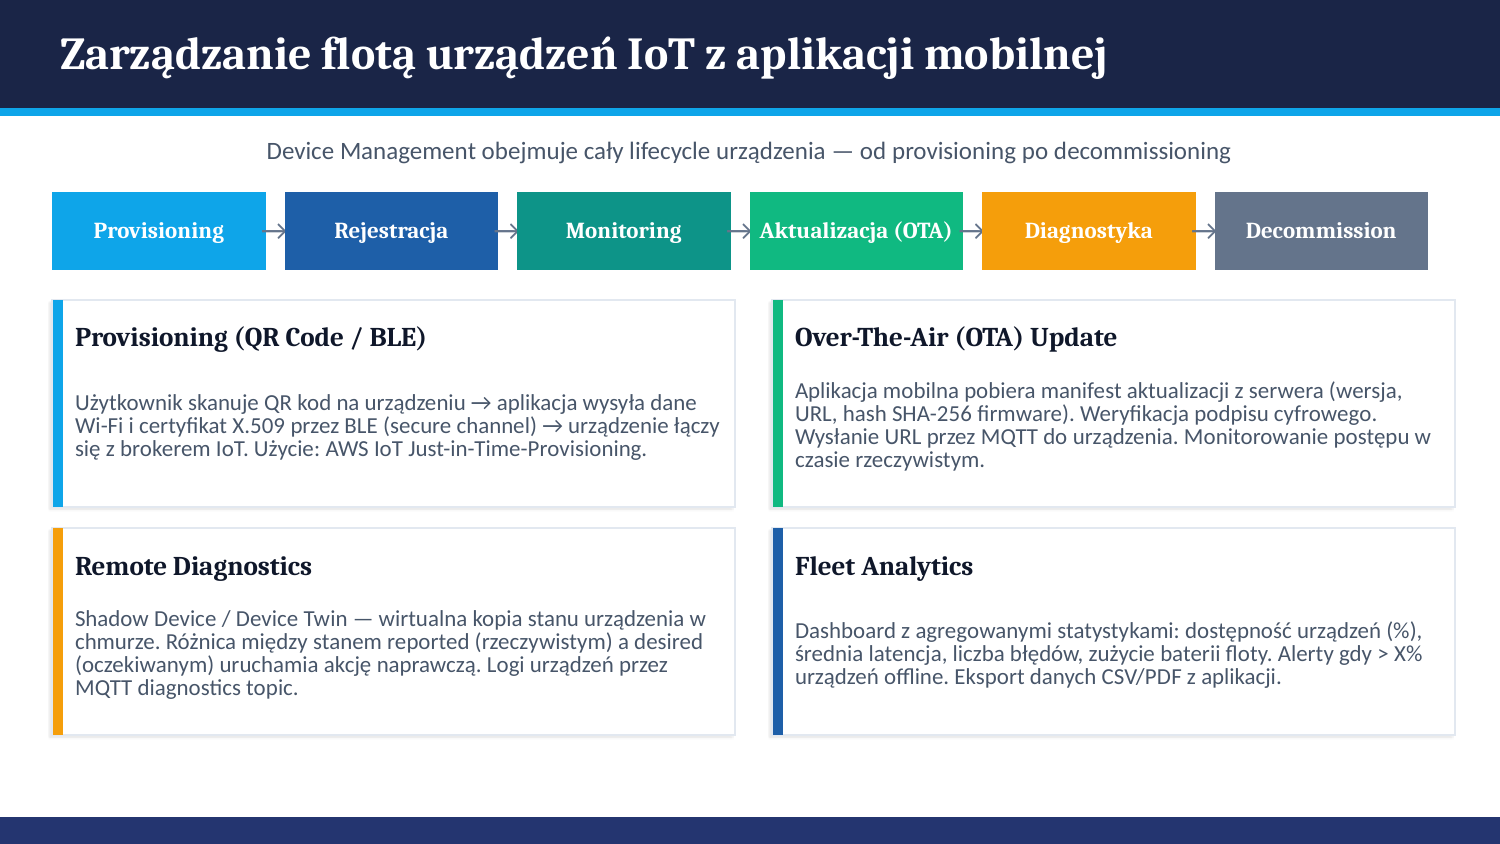

Zarządzanie flotą urządzeń IoT z aplikacji mobilnej
Device Management obejmuje cały lifecycle urządzenia — od provisioning po decommissioning
Provisioning
Rejestracja
Monitoring
Aktualizacja (OTA)
Diagnostyka
Decommission
→
→
→
→
→
Provisioning (QR Code / BLE)
Over-The-Air (OTA) Update
Użytkownik skanuje QR kod na urządzeniu → aplikacja wysyła dane Wi-Fi i certyfikat X.509 przez BLE (secure channel) → urządzenie łączy się z brokerem IoT. Użycie: AWS IoT Just-in-Time-Provisioning.
Aplikacja mobilna pobiera manifest aktualizacji z serwera (wersja, URL, hash SHA-256 firmware). Weryfikacja podpisu cyfrowego. Wysłanie URL przez MQTT do urządzenia. Monitorowanie postępu w czasie rzeczywistym.
Remote Diagnostics
Fleet Analytics
Shadow Device / Device Twin — wirtualna kopia stanu urządzenia w chmurze. Różnica między stanem reported (rzeczywistym) a desired (oczekiwanym) uruchamia akcję naprawczą. Logi urządzeń przez MQTT diagnostics topic.
Dashboard z agregowanymi statystykami: dostępność urządzeń (%), średnia latencja, liczba błędów, zużycie baterii floty. Alerty gdy > X% urządzeń offline. Eksport danych CSV/PDF z aplikacji.